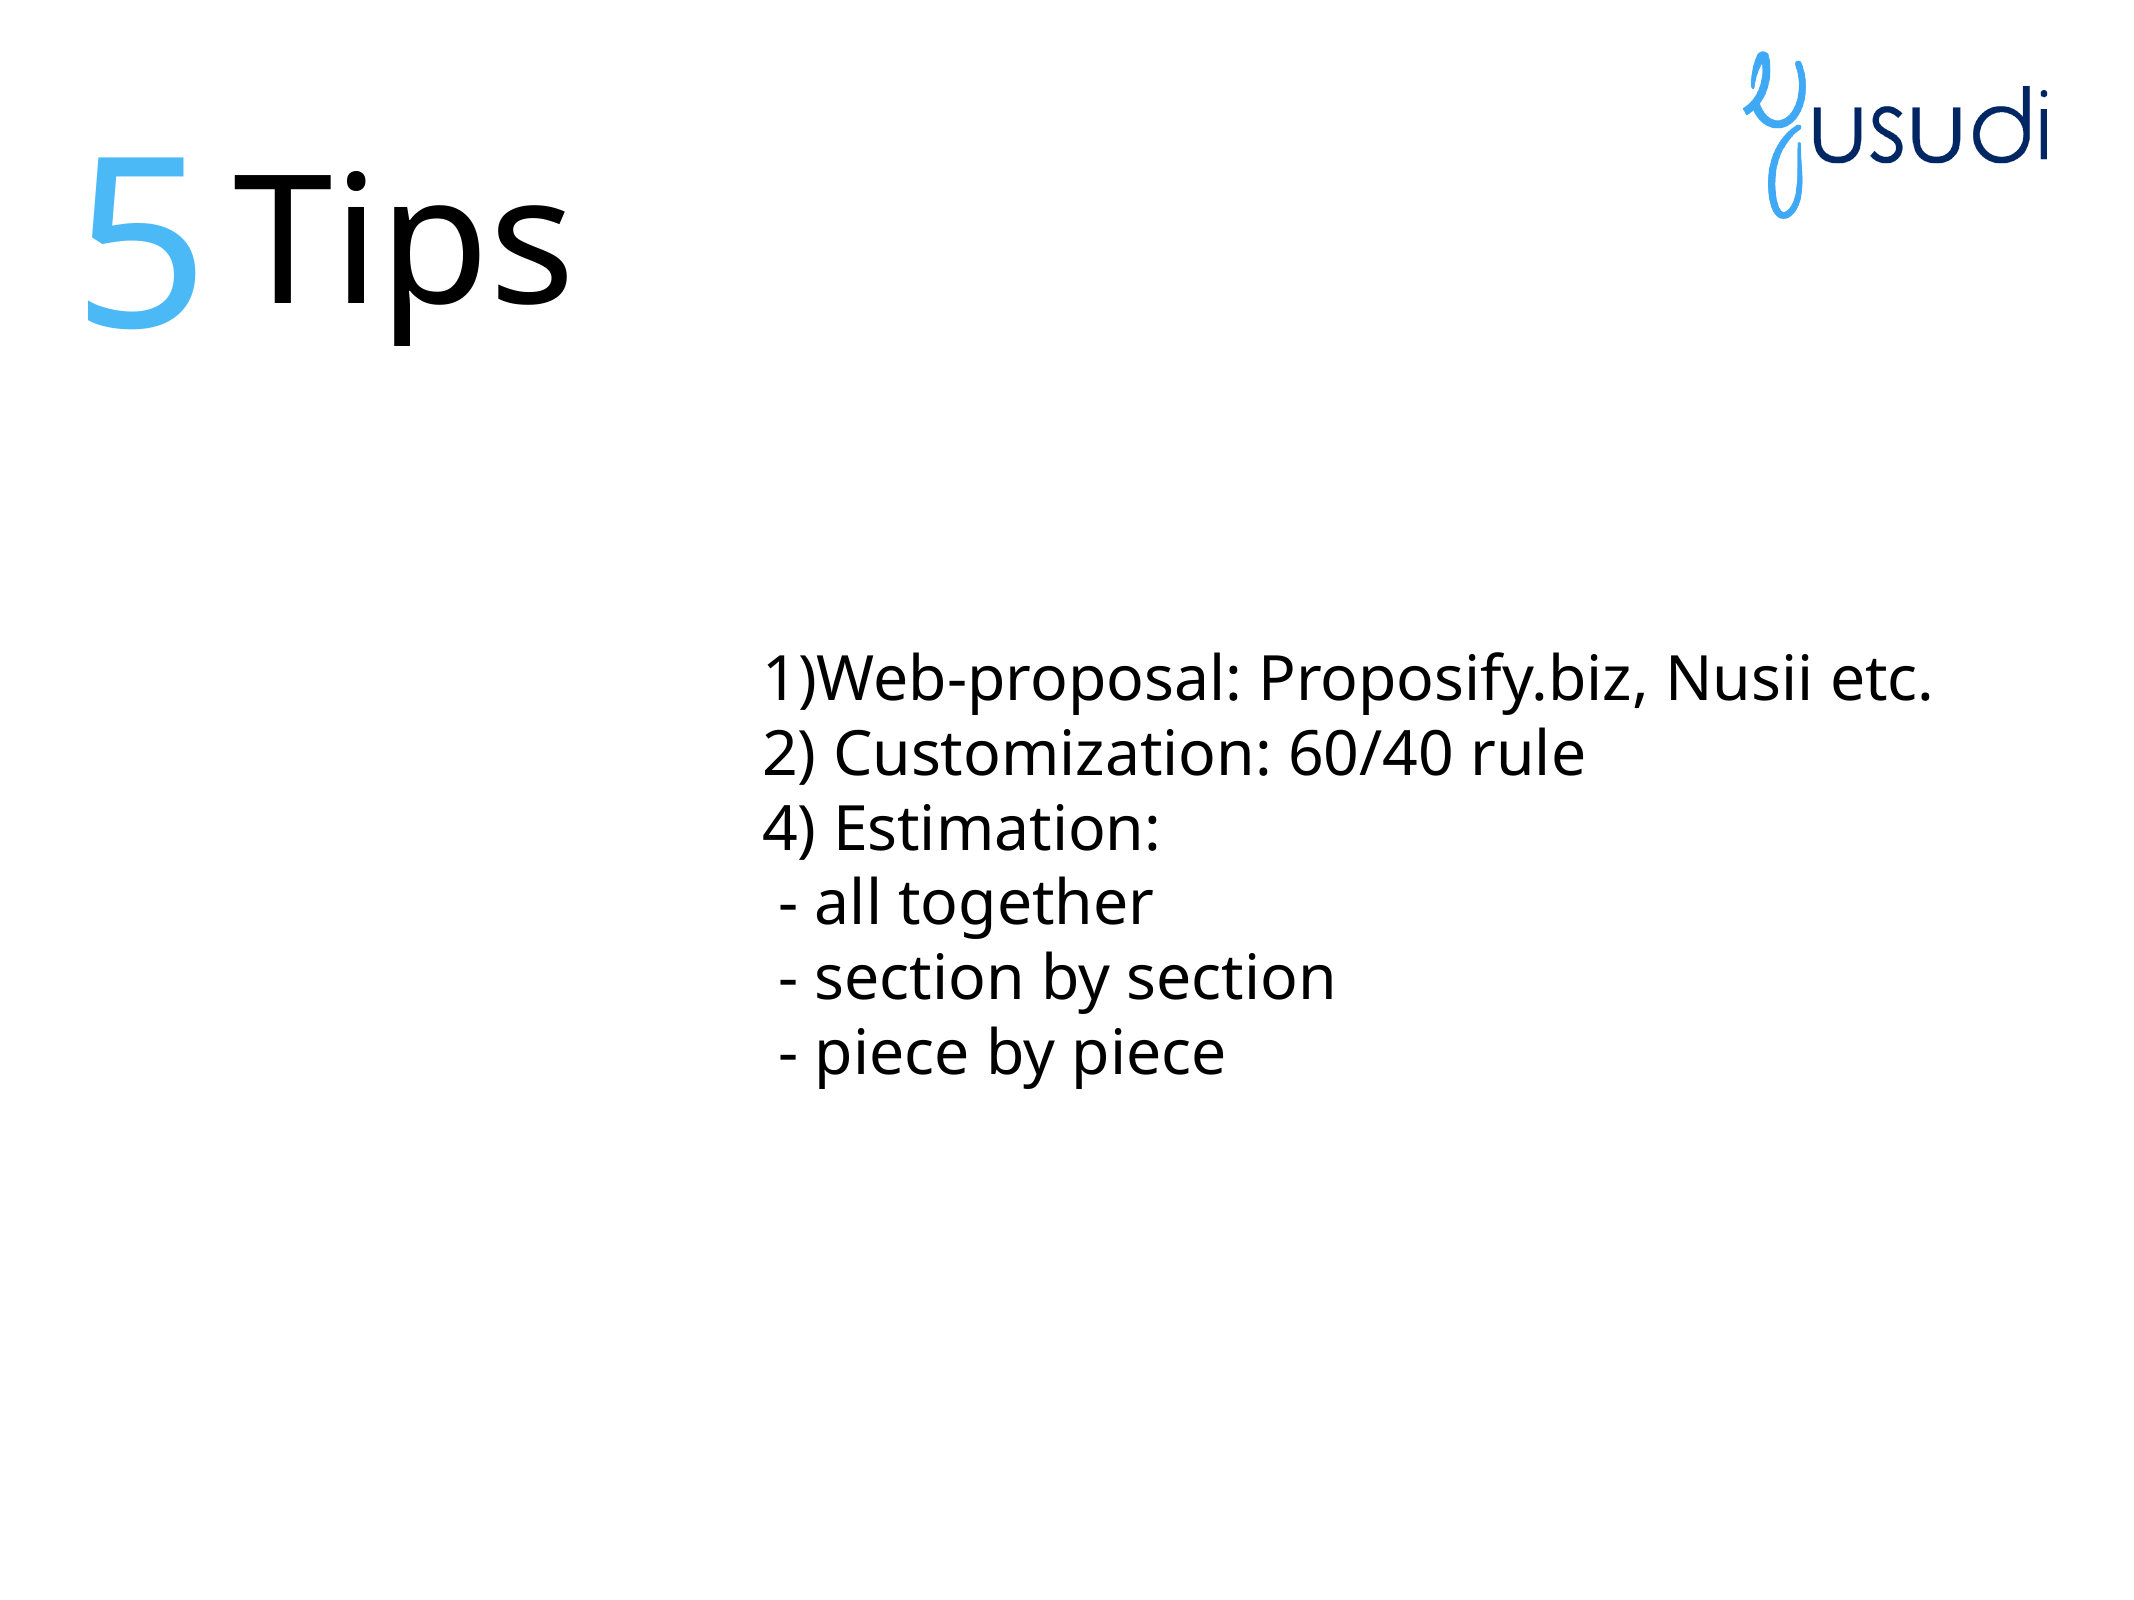

5
Tips
Web-proposal: Proposify.biz, Nusii etc.
2) Customization: 60/40 rule
4) Estimation:
 - all together
 - section by section
 - piece by piece